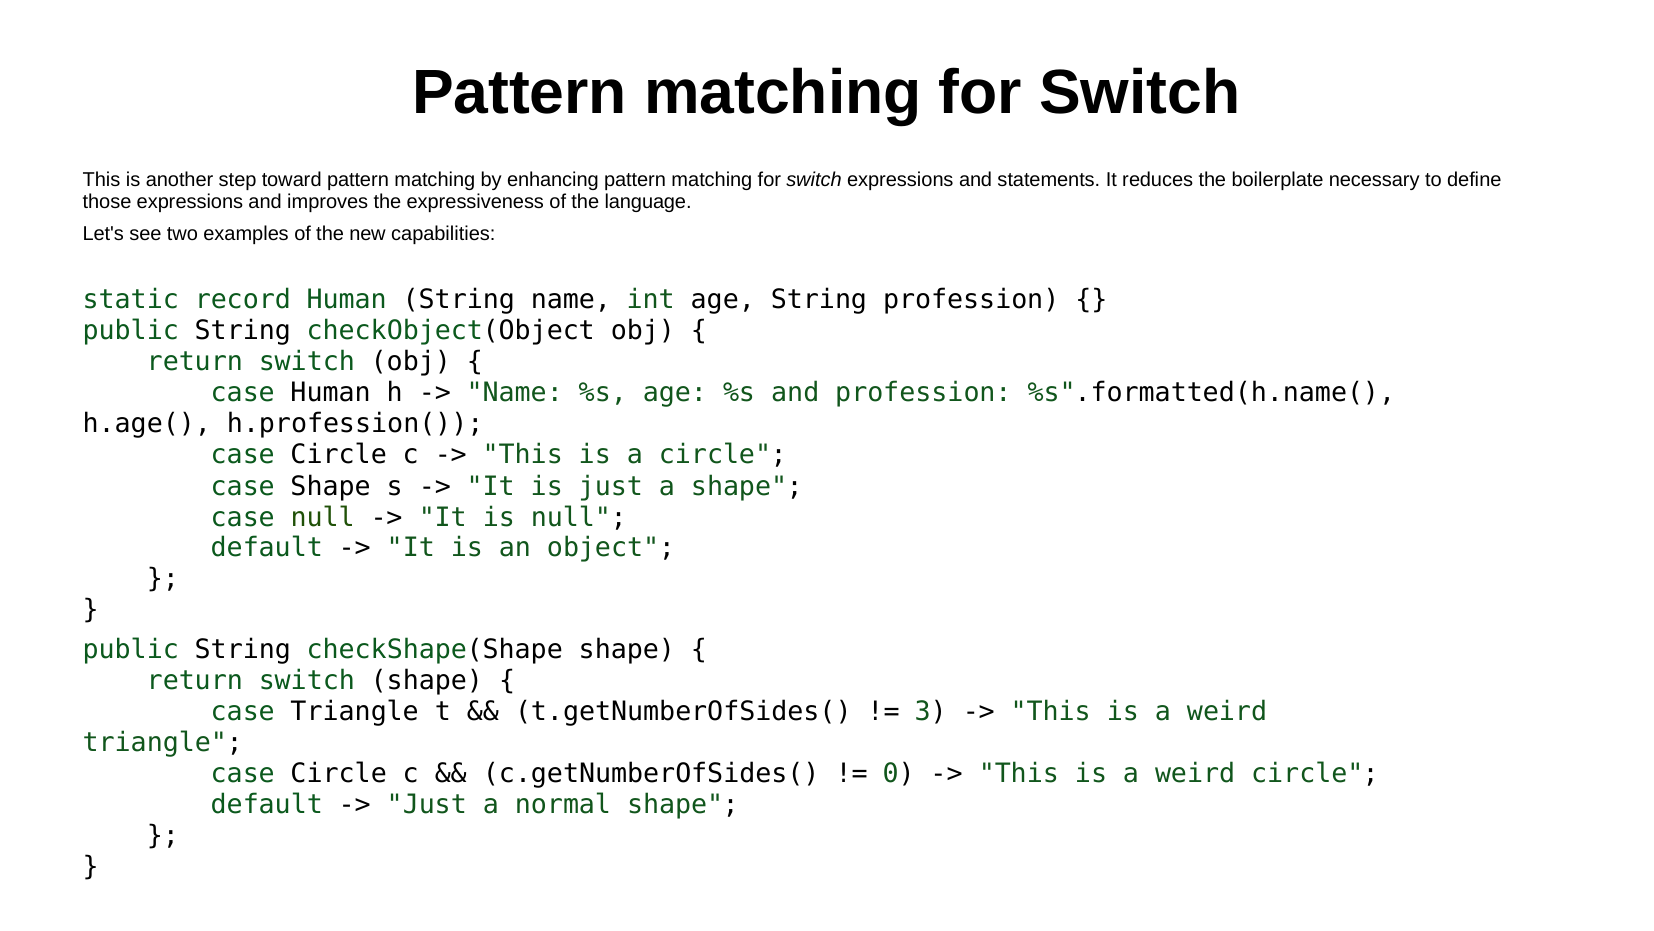

# Pattern matching for Switch
This is another step toward pattern matching by enhancing pattern matching for switch expressions and statements. It reduces the boilerplate necessary to define those expressions and improves the expressiveness of the language.
Let's see two examples of the new capabilities:
static record Human (String name, int age, String profession) {}
public String checkObject(Object obj) {
 return switch (obj) {
 case Human h -> "Name: %s, age: %s and profession: %s".formatted(h.name(),
h.age(), h.profession());
 case Circle c -> "This is a circle";
 case Shape s -> "It is just a shape";
 case null -> "It is null";
 default -> "It is an object";
 };
}
public String checkShape(Shape shape) {
 return switch (shape) {
 case Triangle t && (t.getNumberOfSides() != 3) -> "This is a weird
triangle";
 case Circle c && (c.getNumberOfSides() != 0) -> "This is a weird circle";
 default -> "Just a normal shape";
 };
}